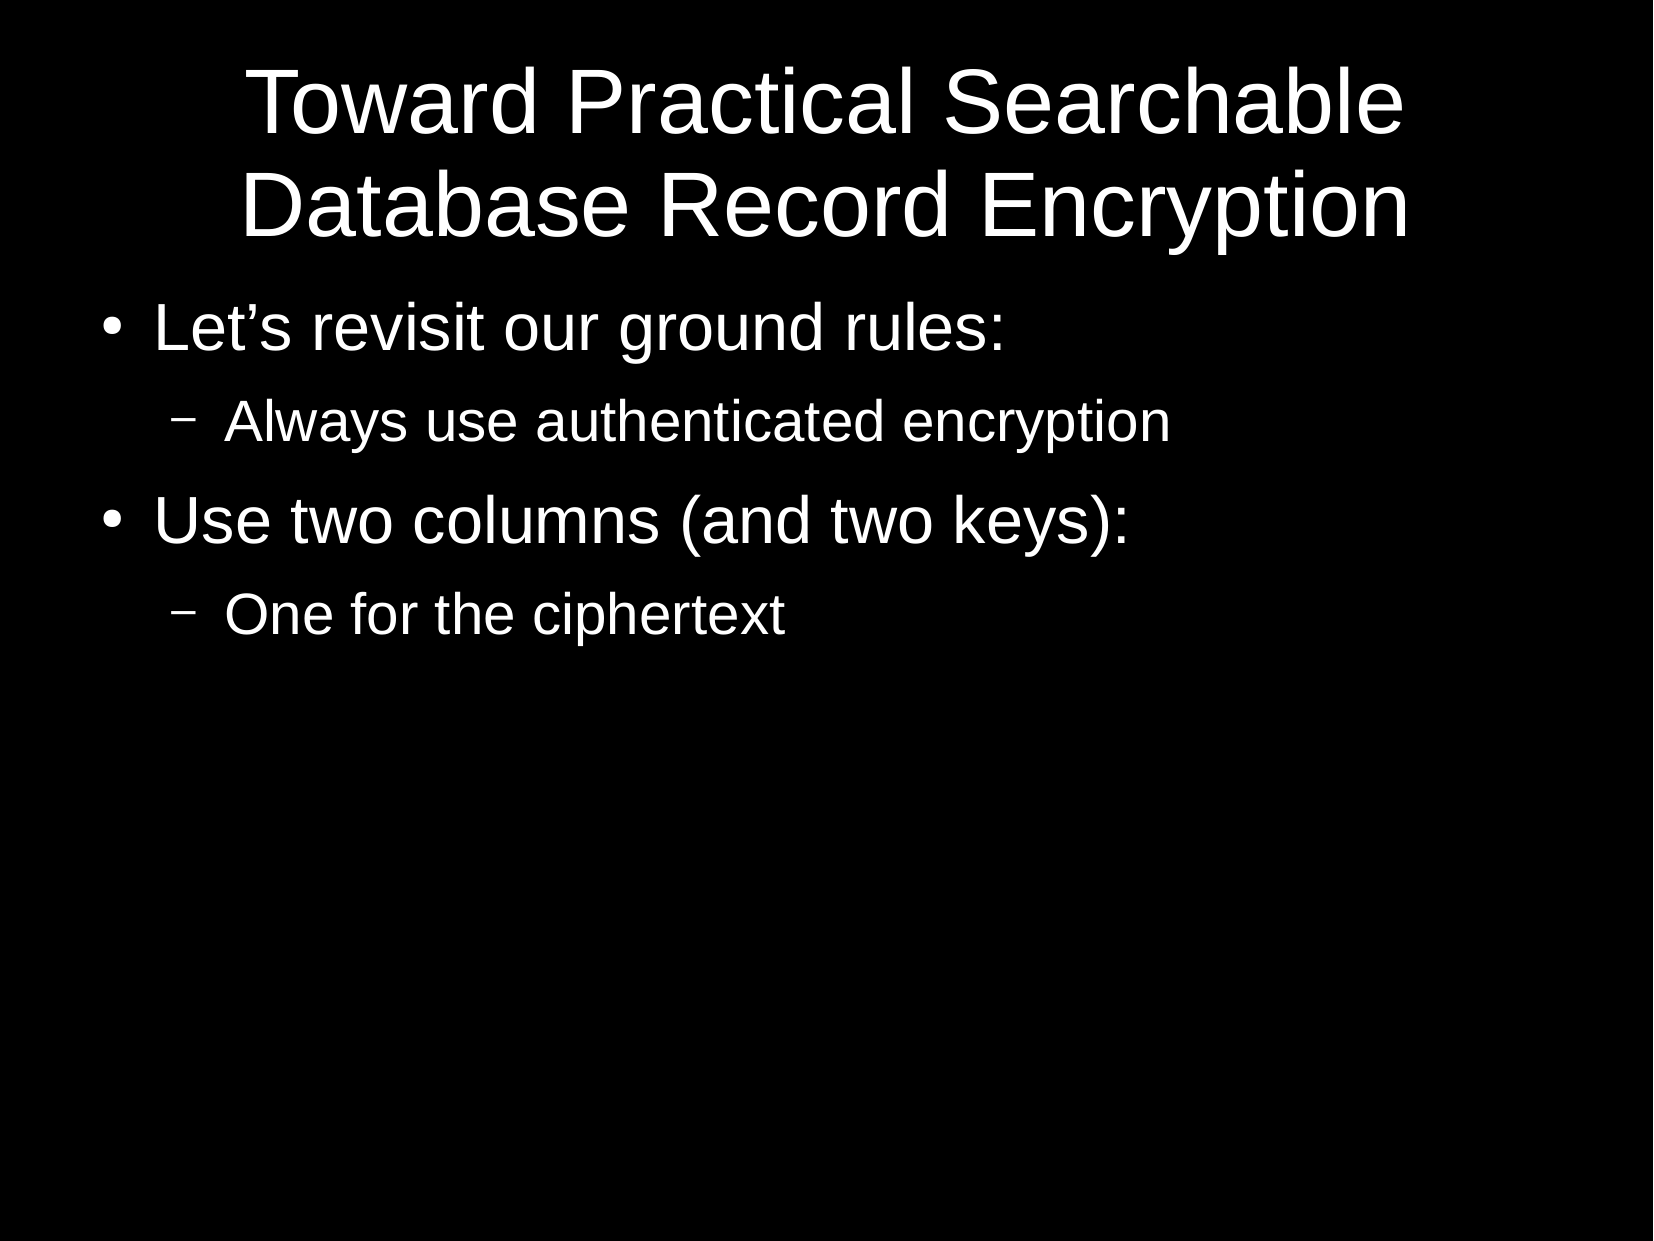

# Toward Practical Searchable Database Record Encryption
Let’s revisit our ground rules:
Always use authenticated encryption
Use two columns (and two keys):
One for the ciphertext